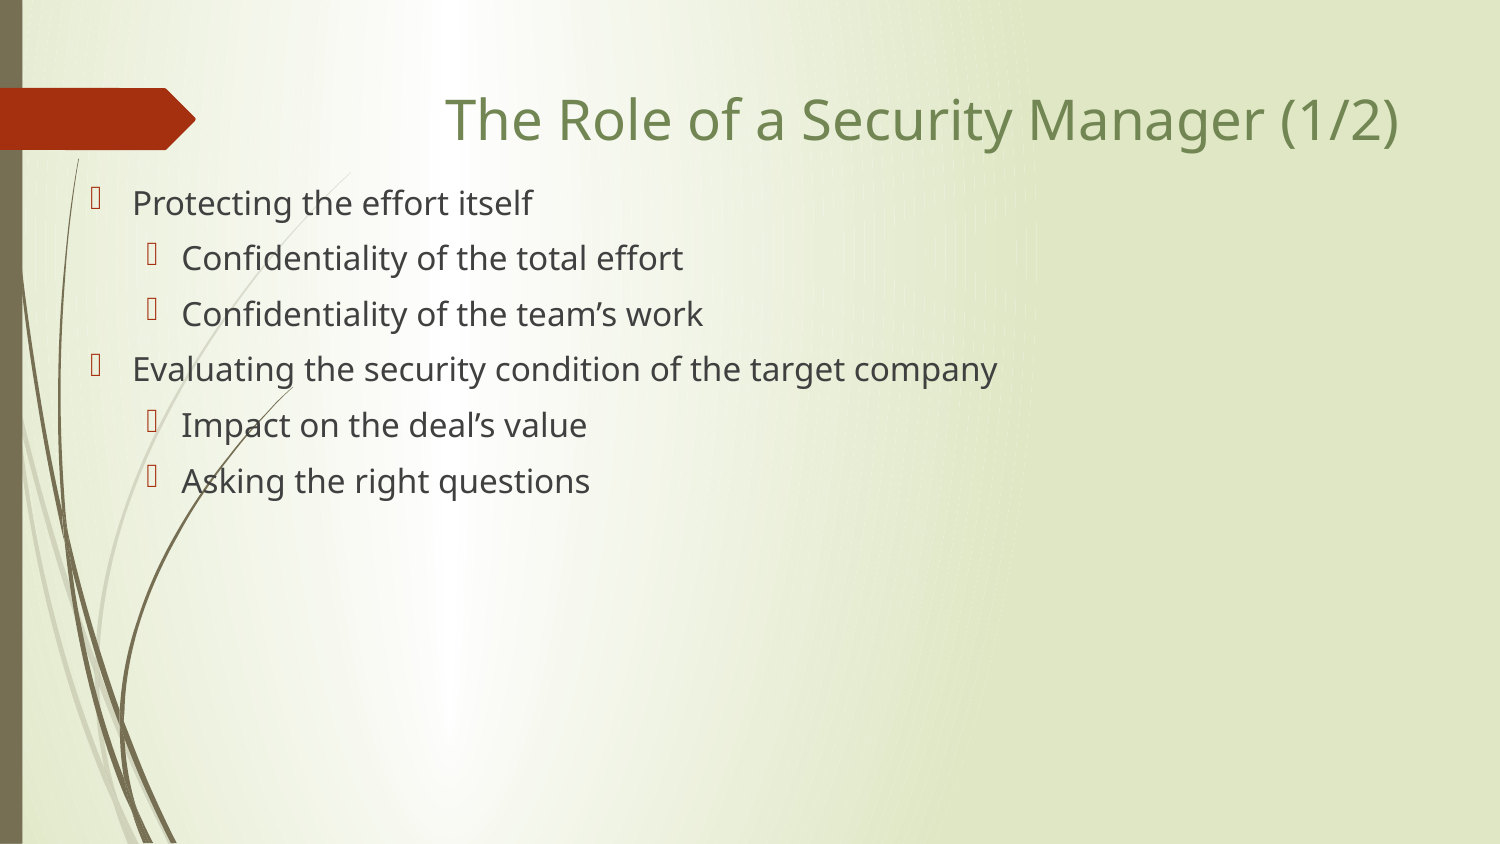

# The Role of a Security Manager (1/2)
Protecting the effort itself
Confidentiality of the total effort
Confidentiality of the team’s work
Evaluating the security condition of the target company
Impact on the deal’s value
Asking the right questions